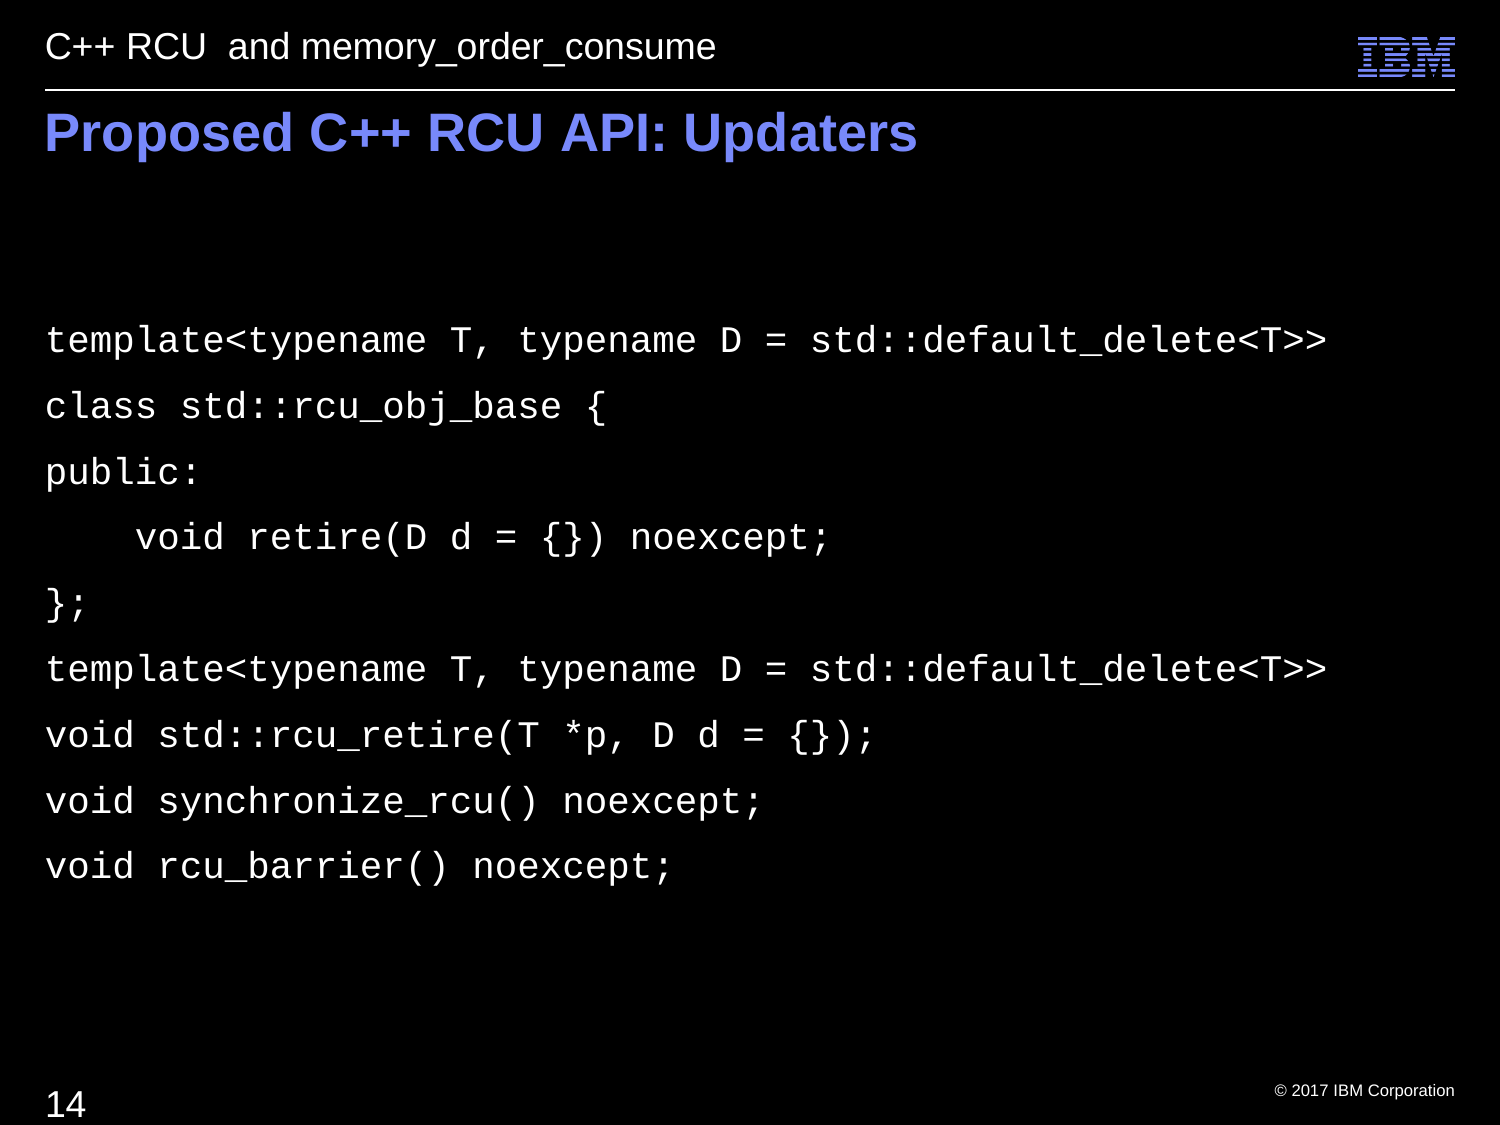

# Proposed C++ RCU API: Updaters
template<typename T, typename D = std::default_delete<T>>
class std::rcu_obj_base {
public:
 void retire(D d = {}) noexcept;
};
template<typename T, typename D = std::default_delete<T>>
void std::rcu_retire(T *p, D d = {});
void synchronize_rcu() noexcept;
void rcu_barrier() noexcept;
14